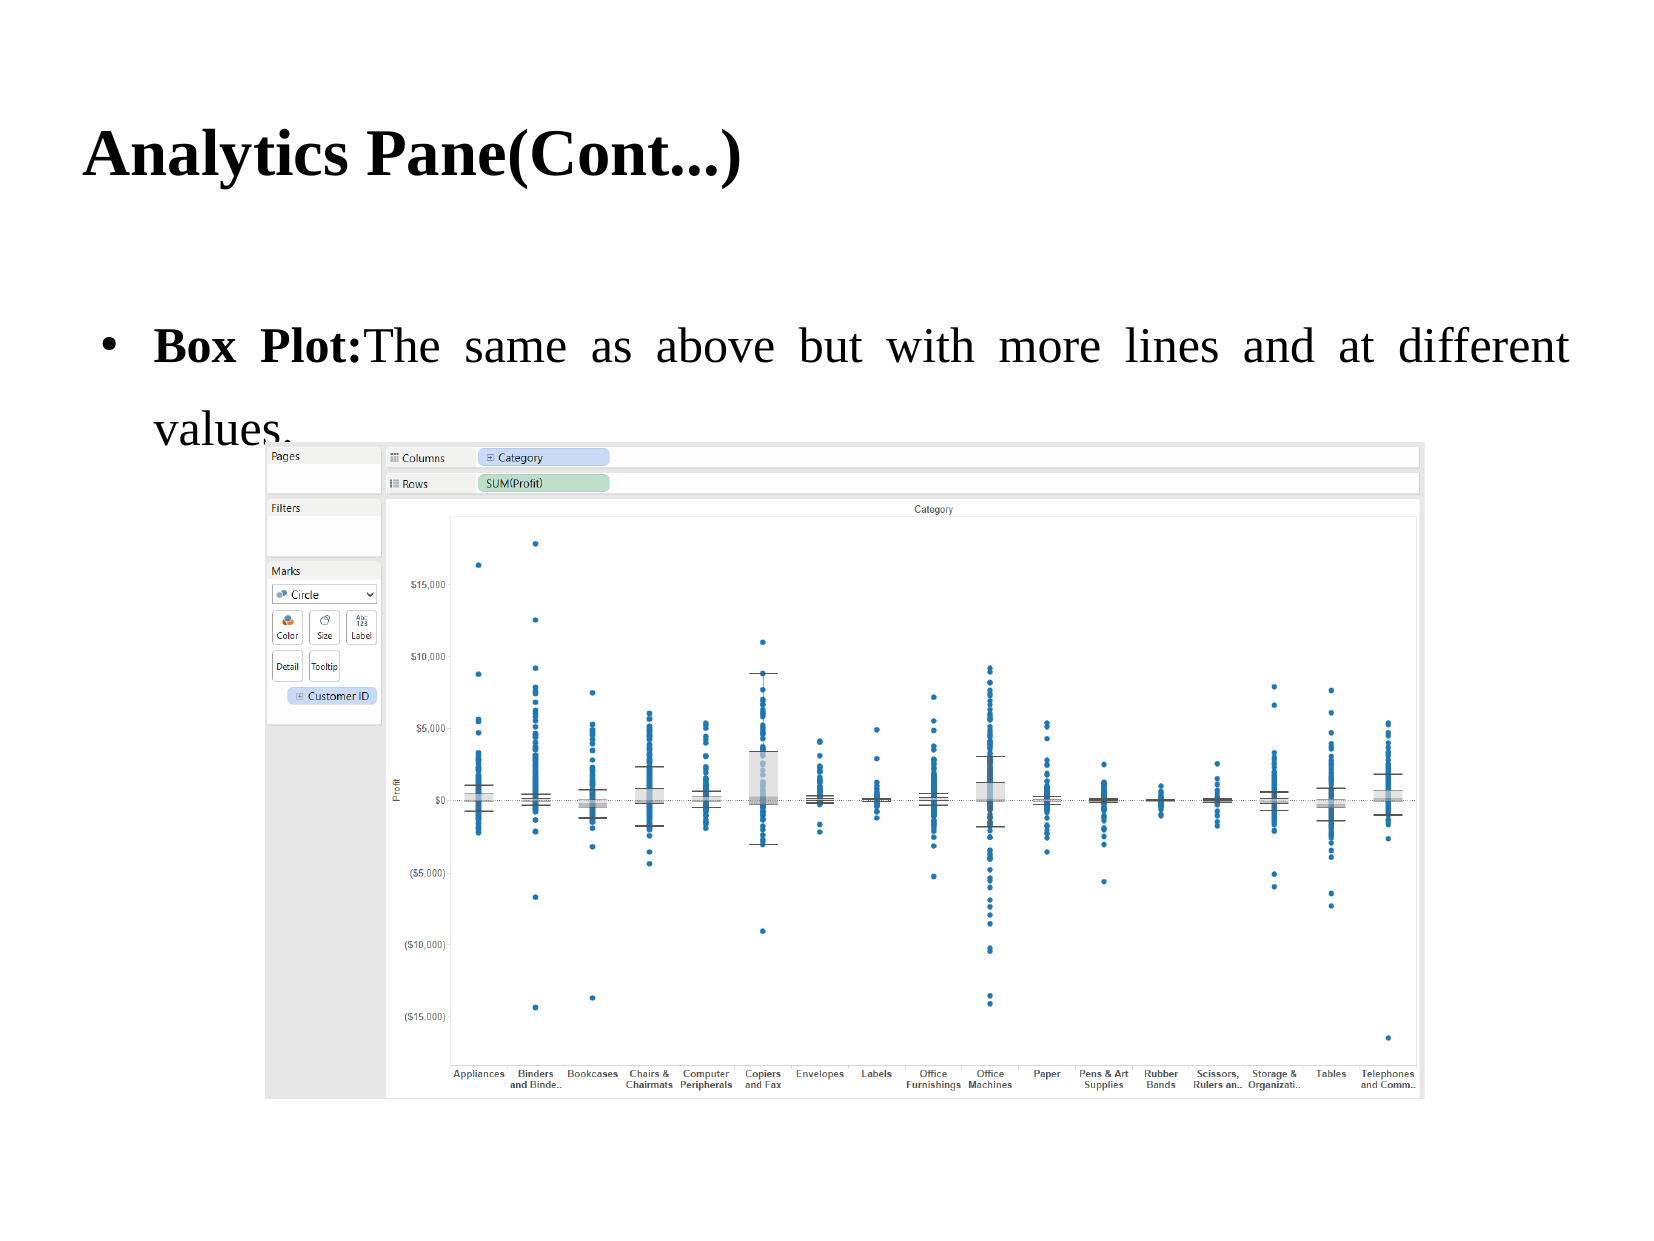

# Analytics Pane(Cont...)
Box Plot:The same as above but with more lines and at different values.